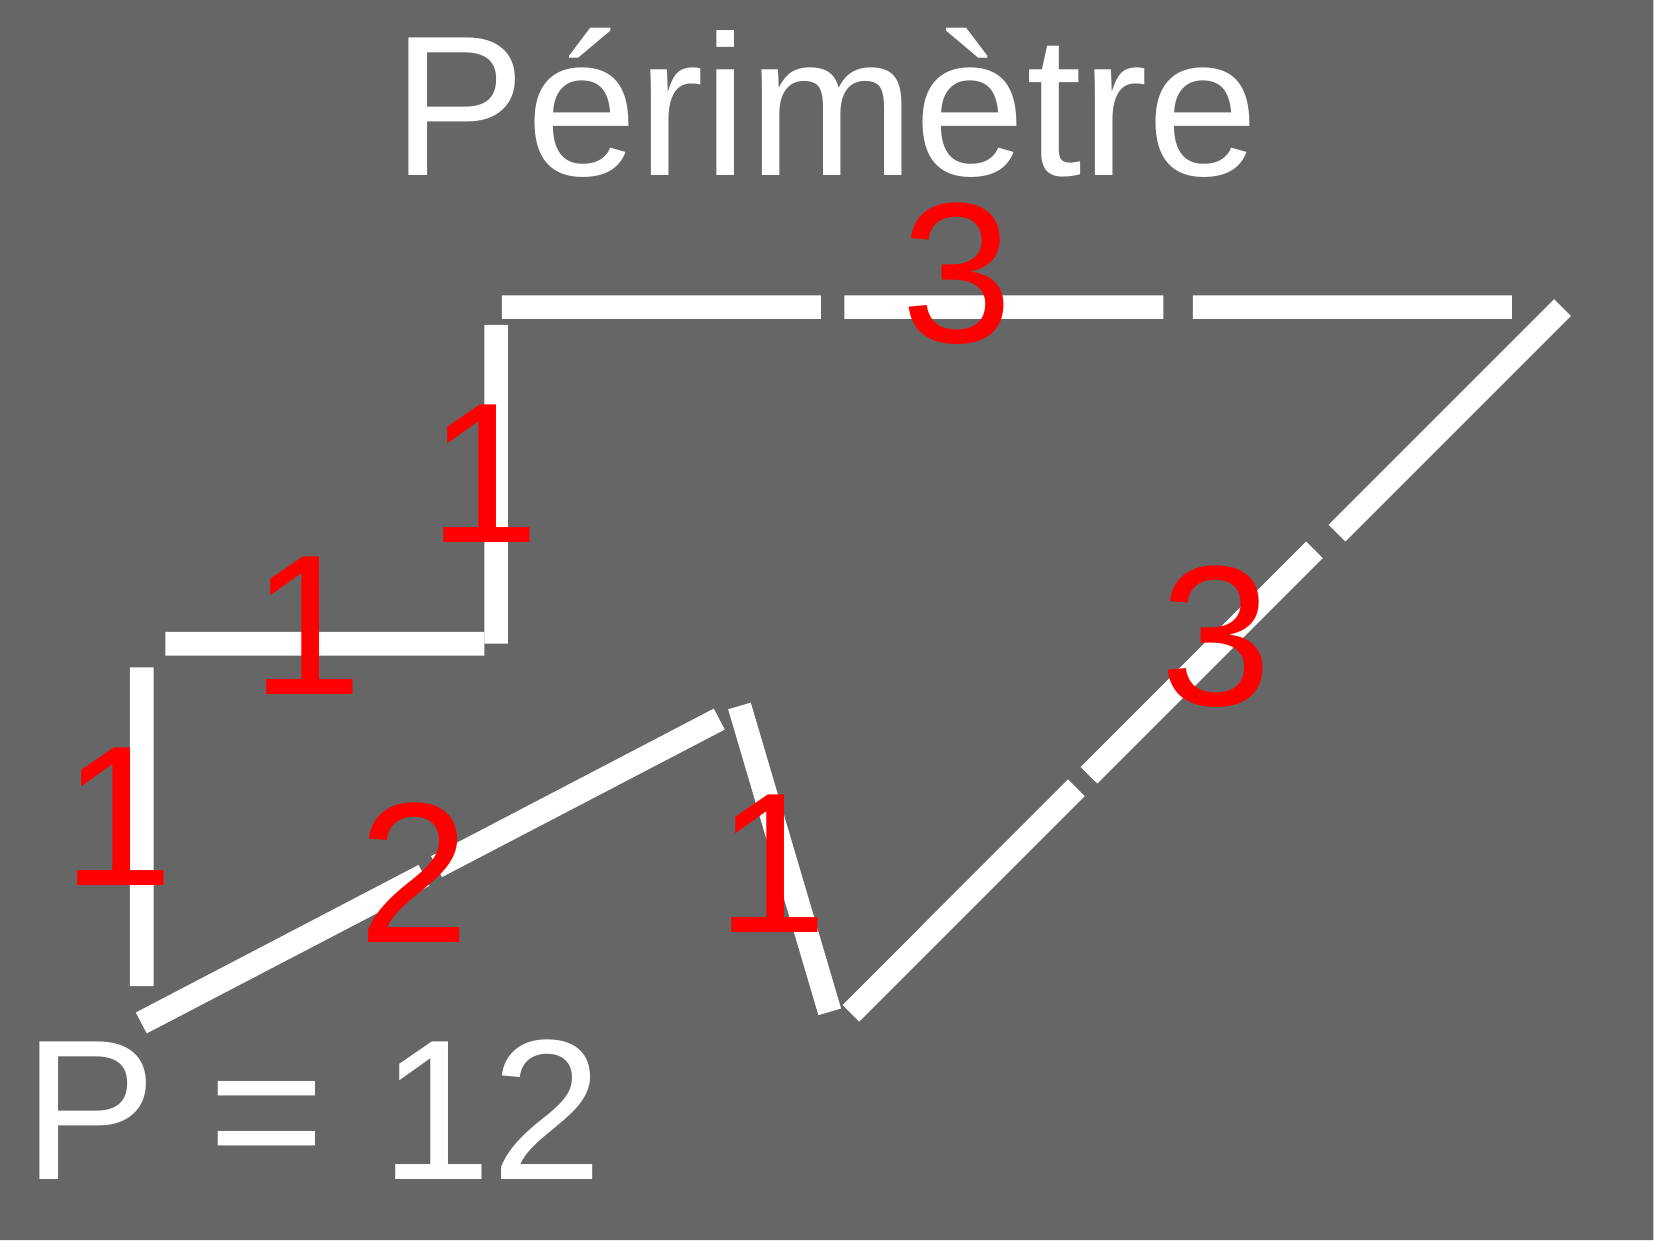

# Périmètre
3
1
1
3
1
1
2
P = 12